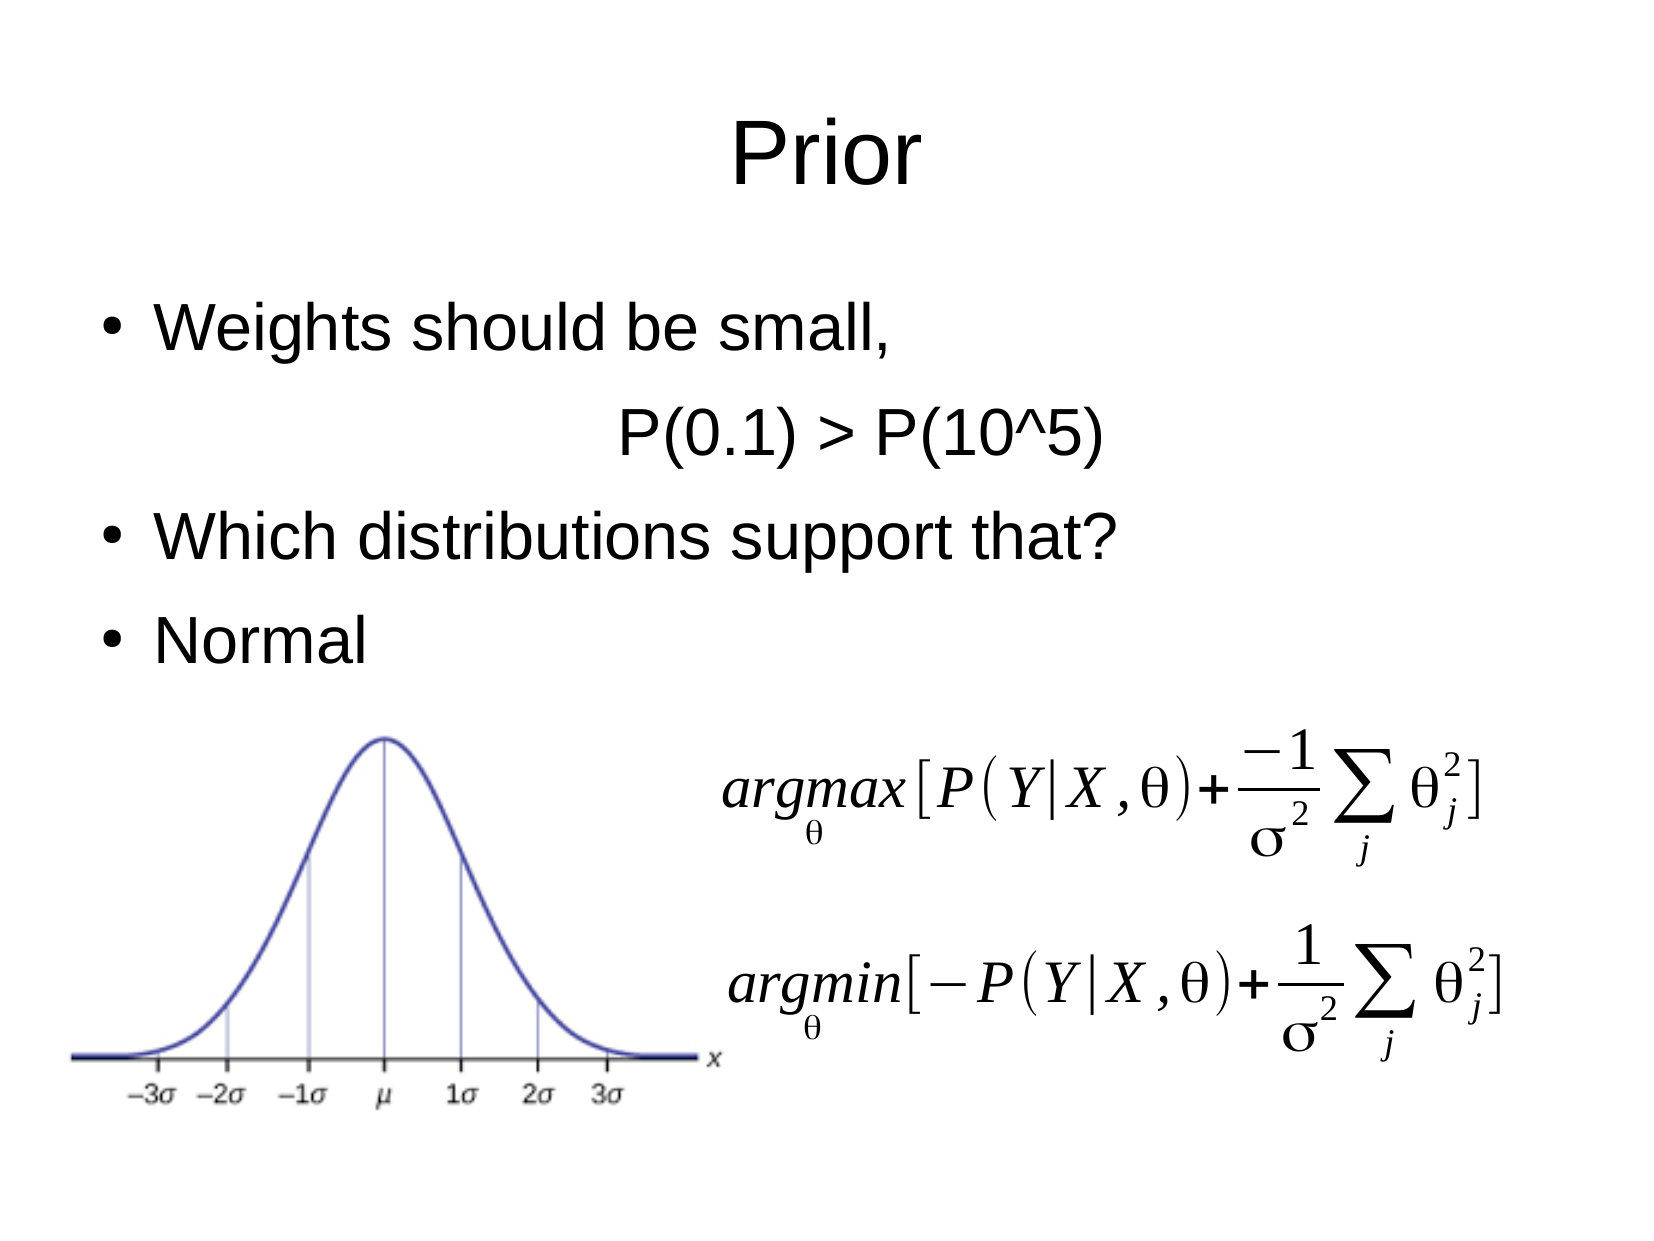

# Prior
Weights should be small,
P(0.1) > P(10^5)
Which distributions support that?
Normal